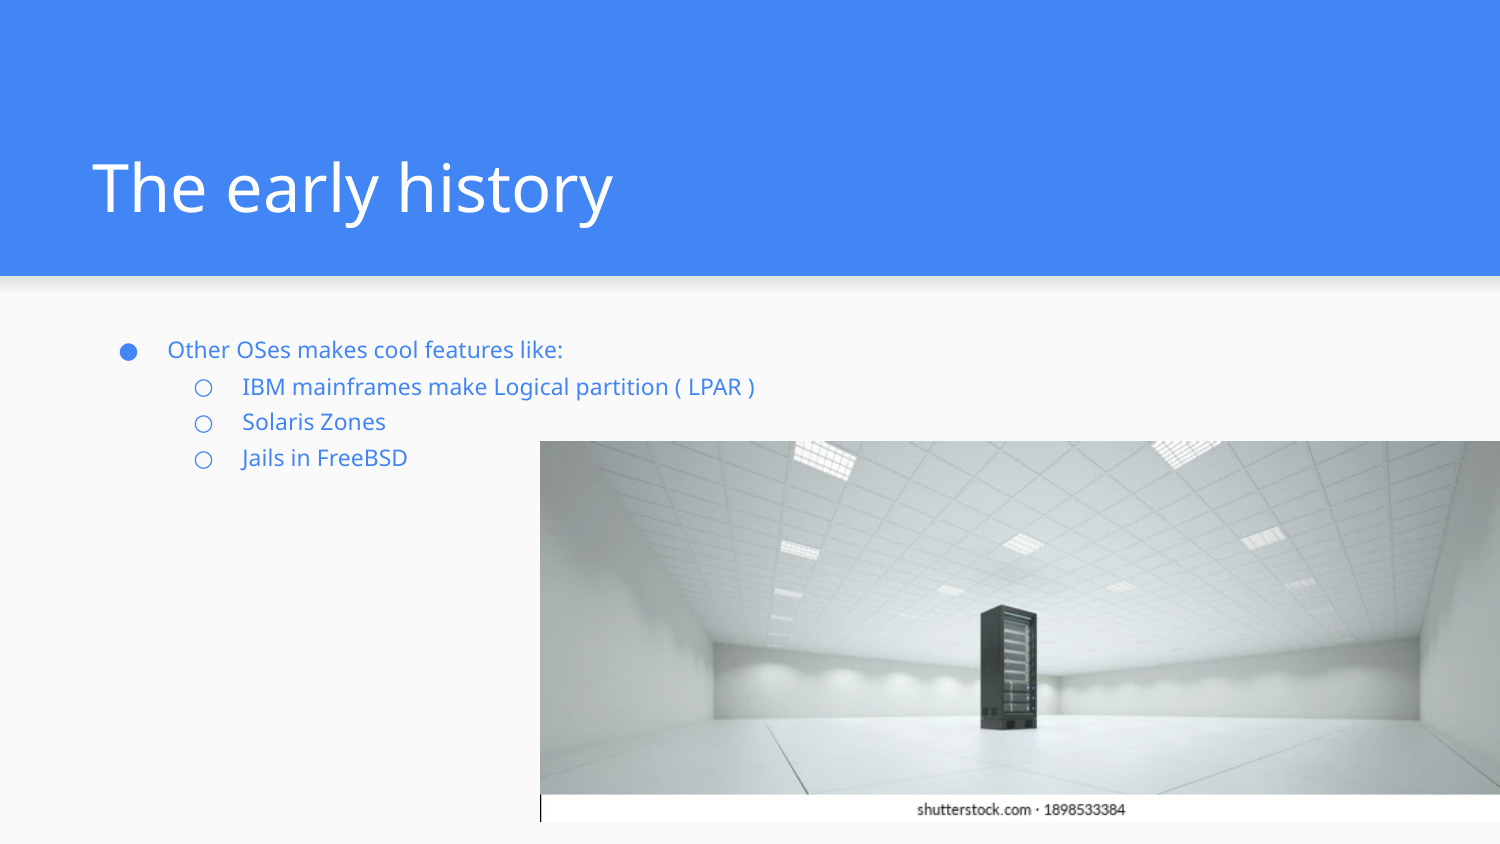

# The early history
Other OSes makes cool features like:
IBM mainframes make Logical partition ( LPAR )
Solaris Zones
Jails in FreeBSD